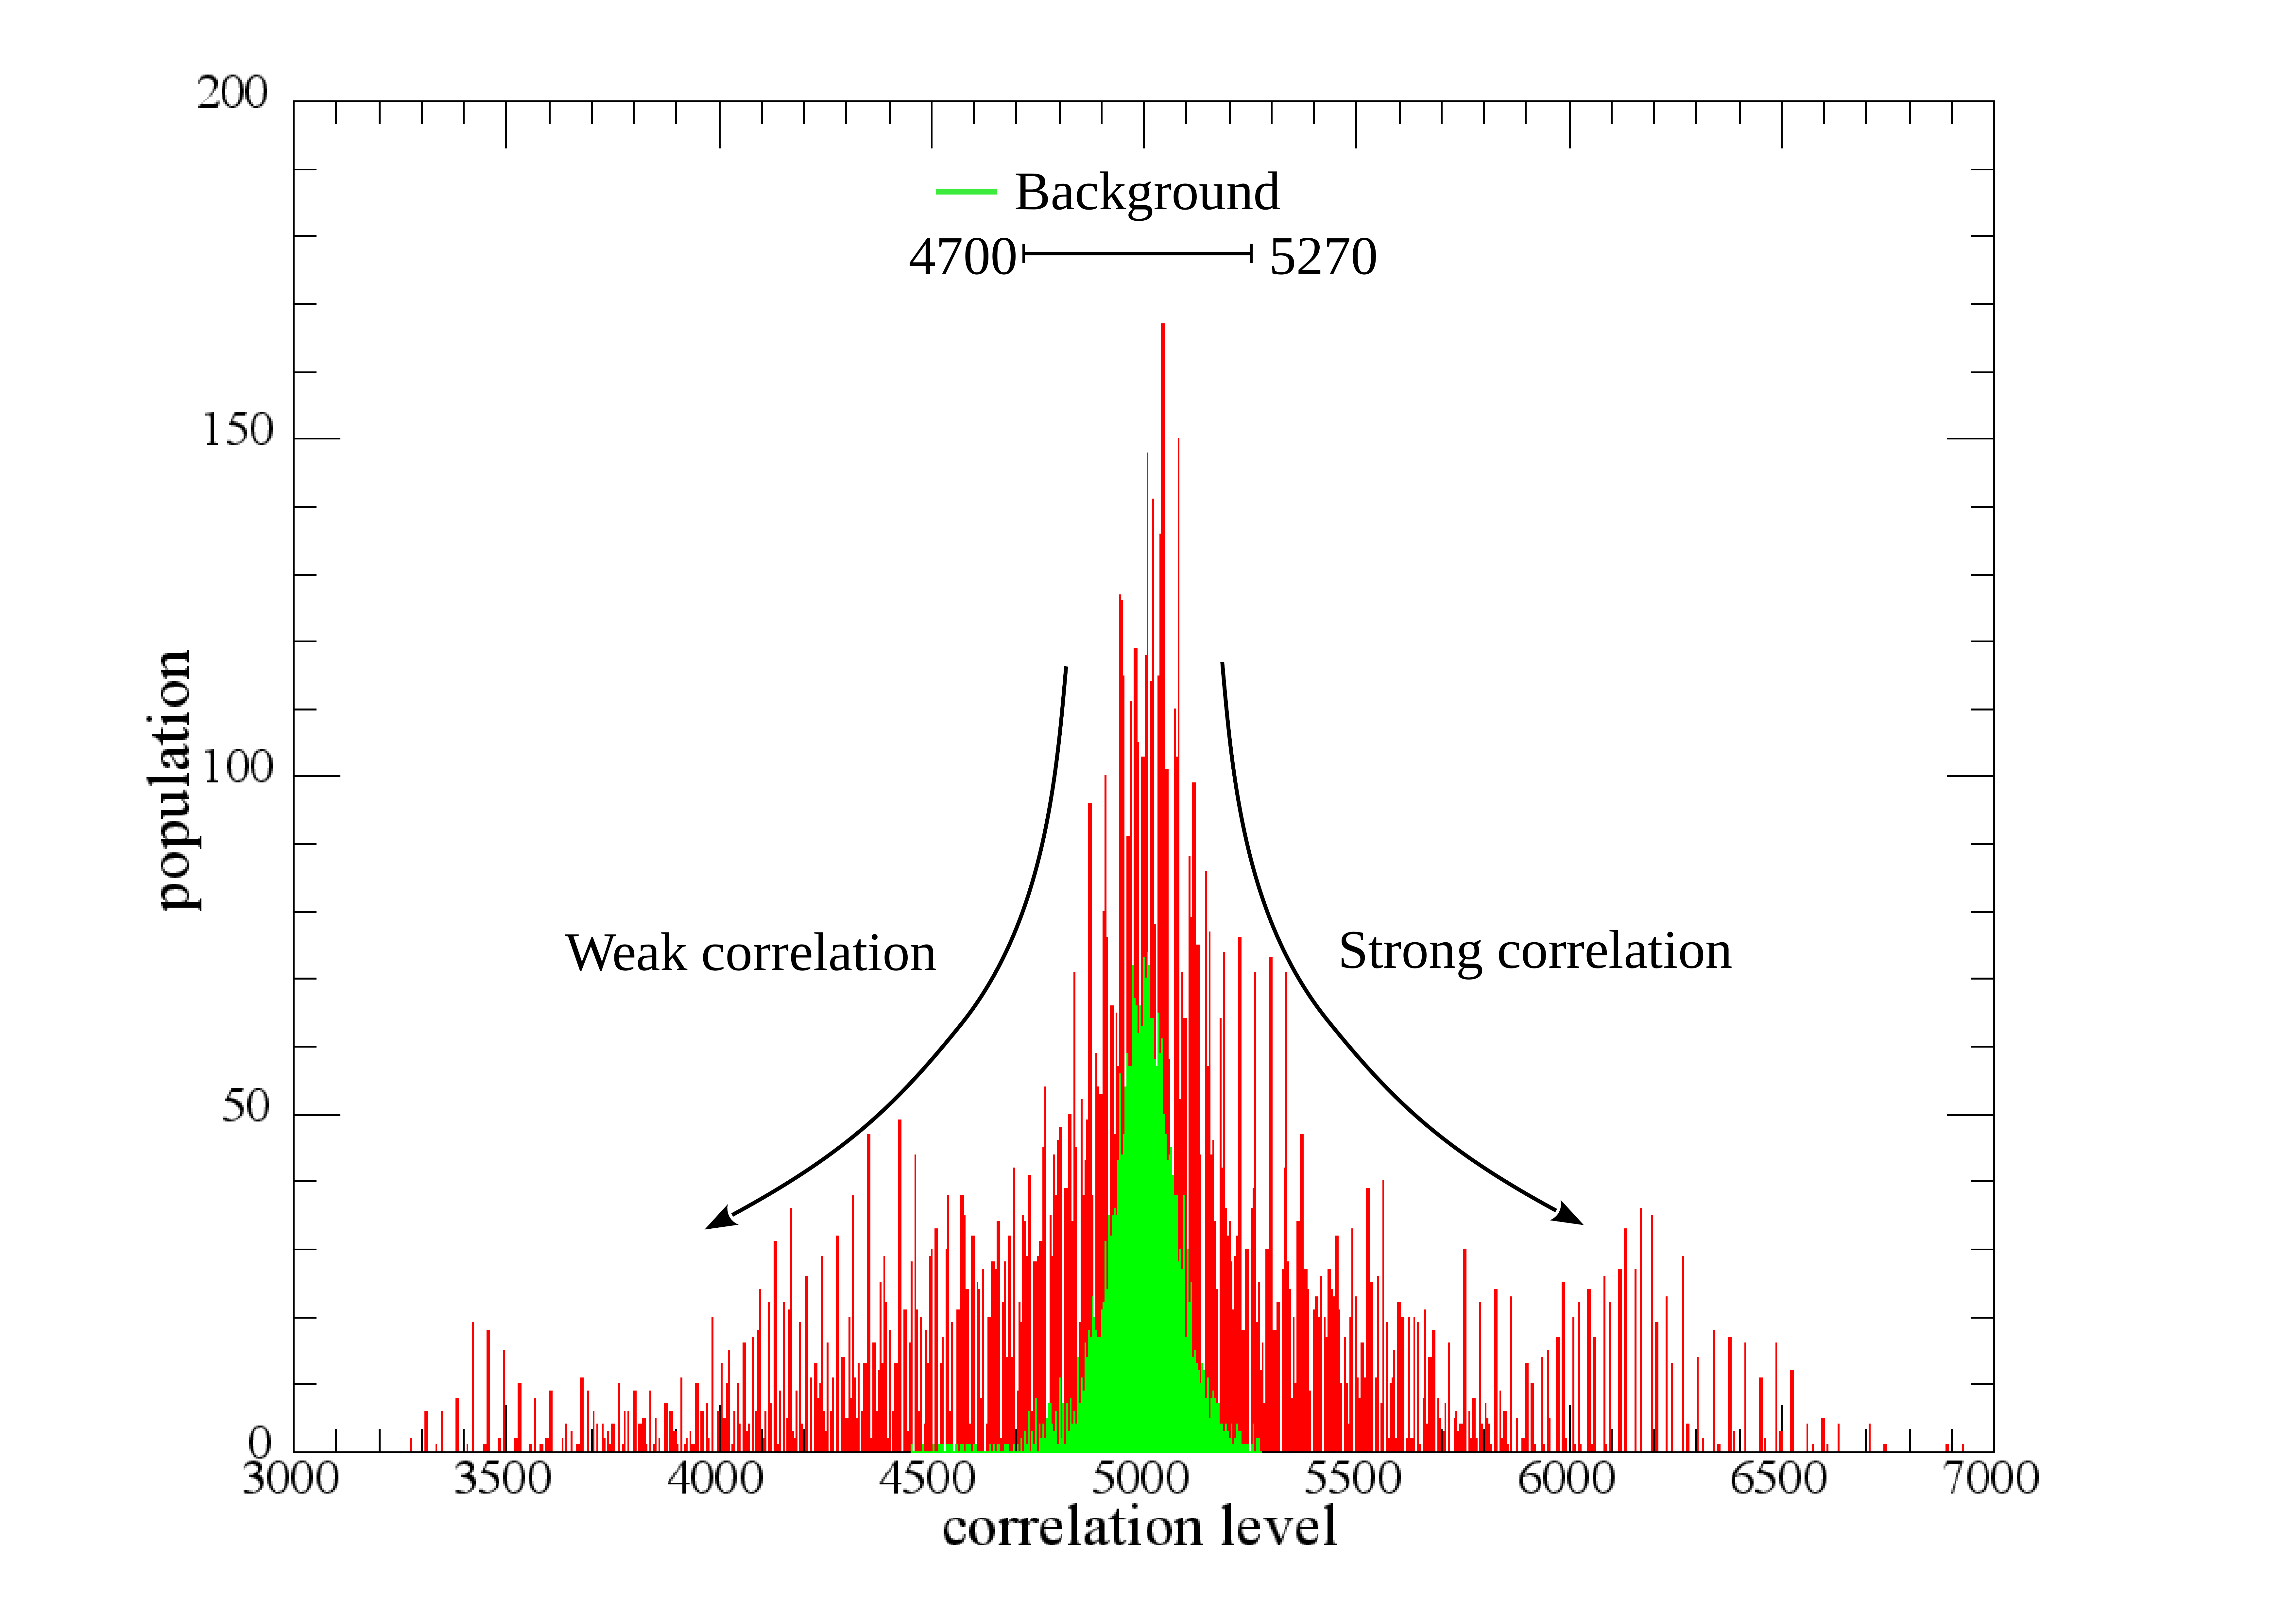

Background
4700
5270
Strong correlation
Weak correlation